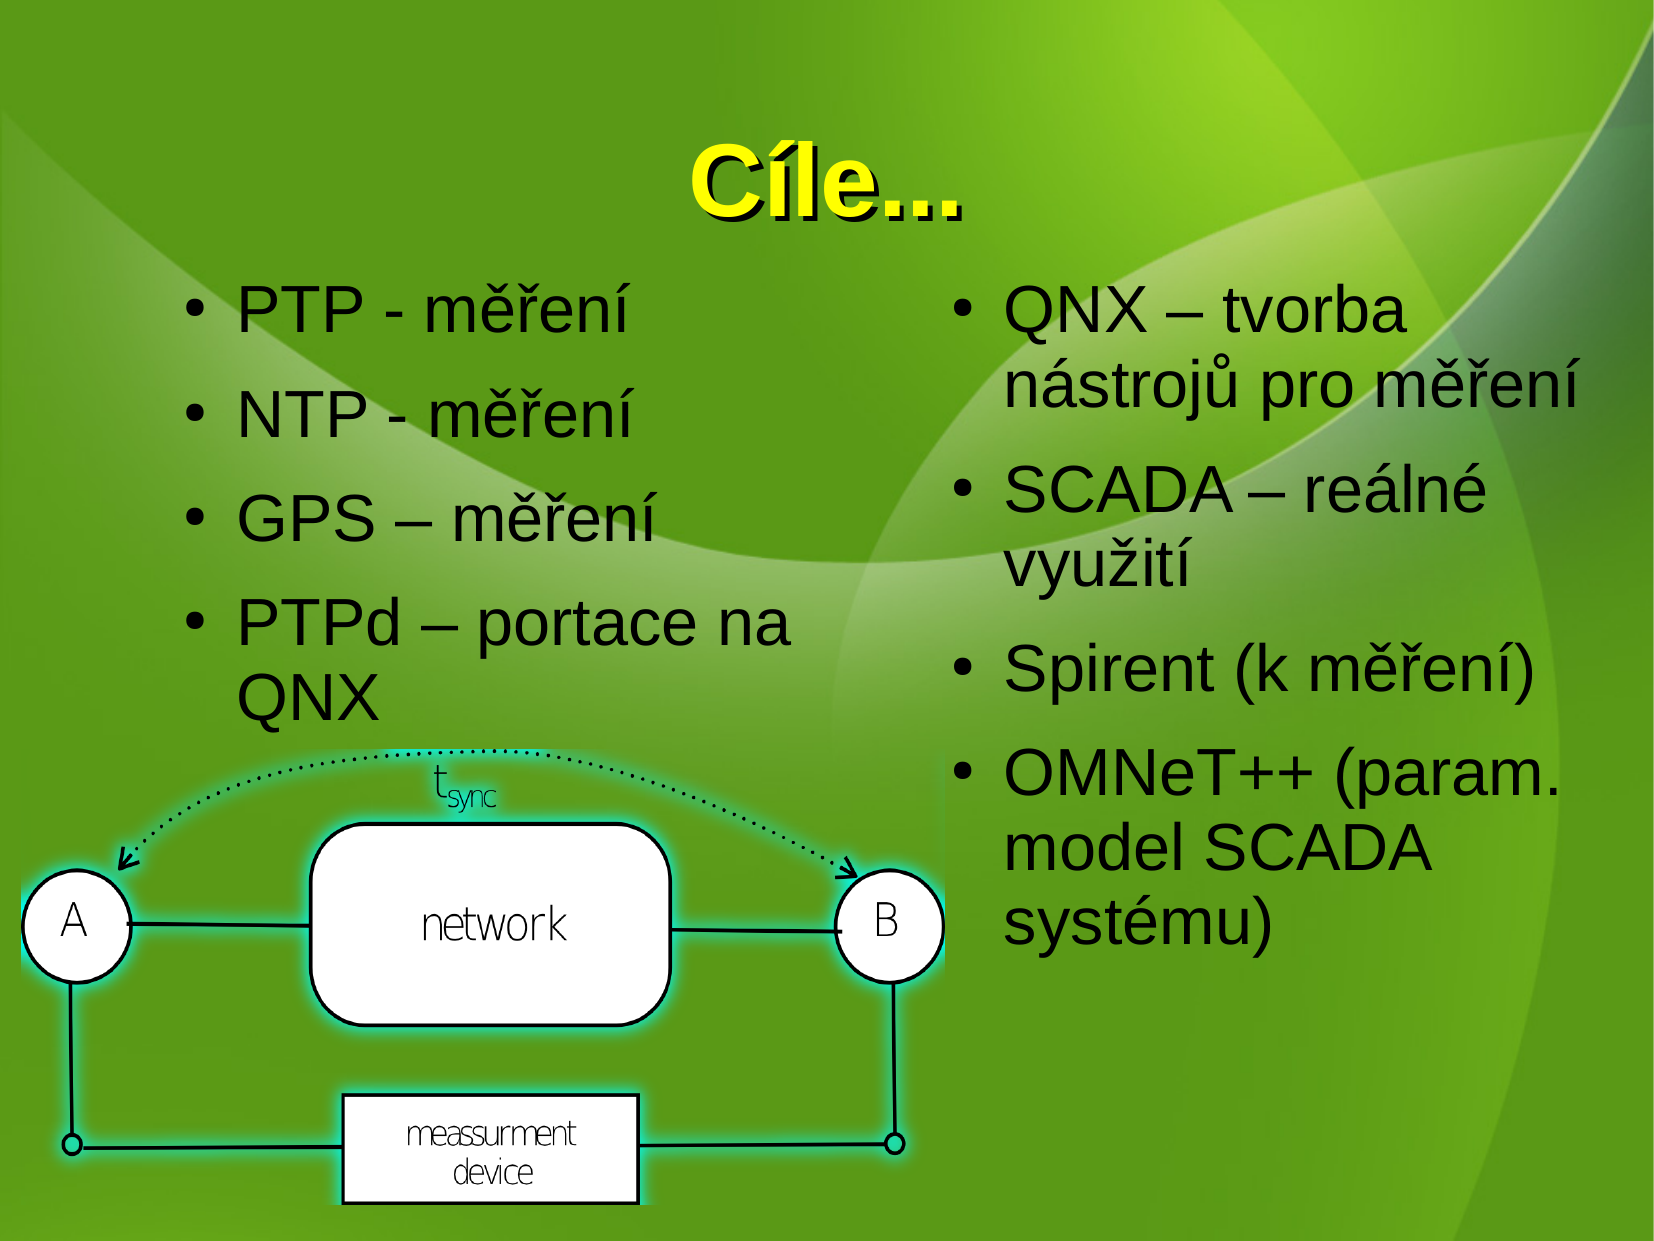

# Cíle...
PTP - měření
NTP - měření
GPS – měření
PTPd – portace na QNX
QNX – tvorba nástrojů pro měření
SCADA – reálné využití
Spirent (k měření)
OMNeT++ (param. model SCADA systému)